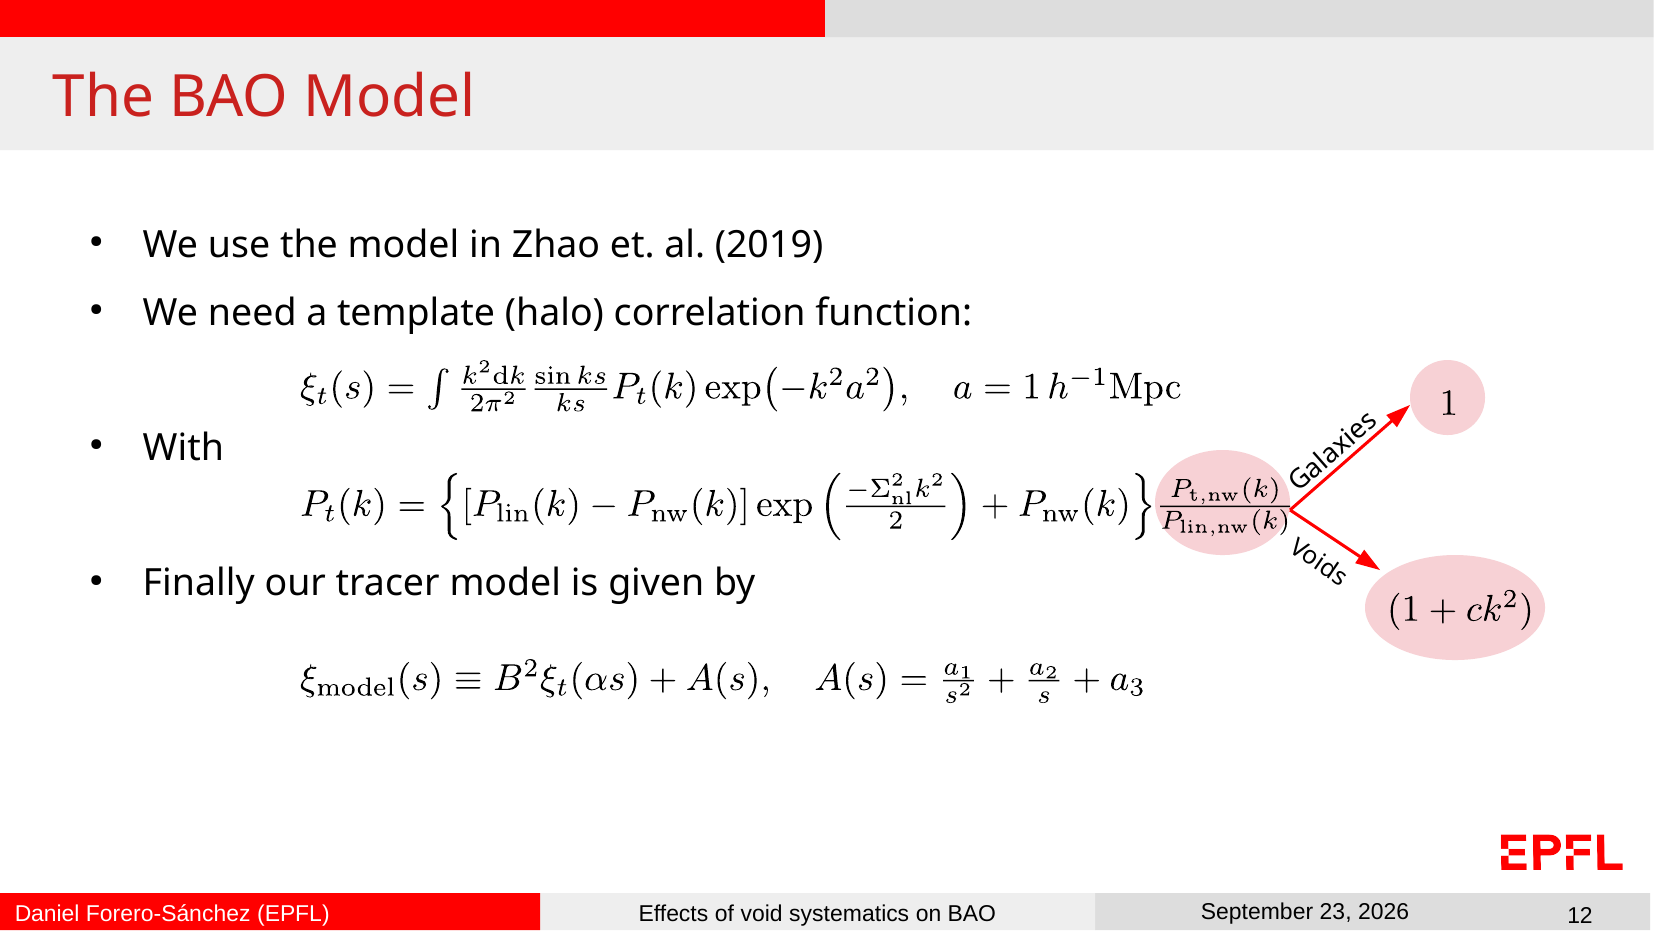

The BAO Model
# We use the model in Zhao et. al. (2019)
We need a template (halo) correlation function:
With
Finally our tracer model is given by
Galaxies
Voids
Effects of void systematics on BAO
12